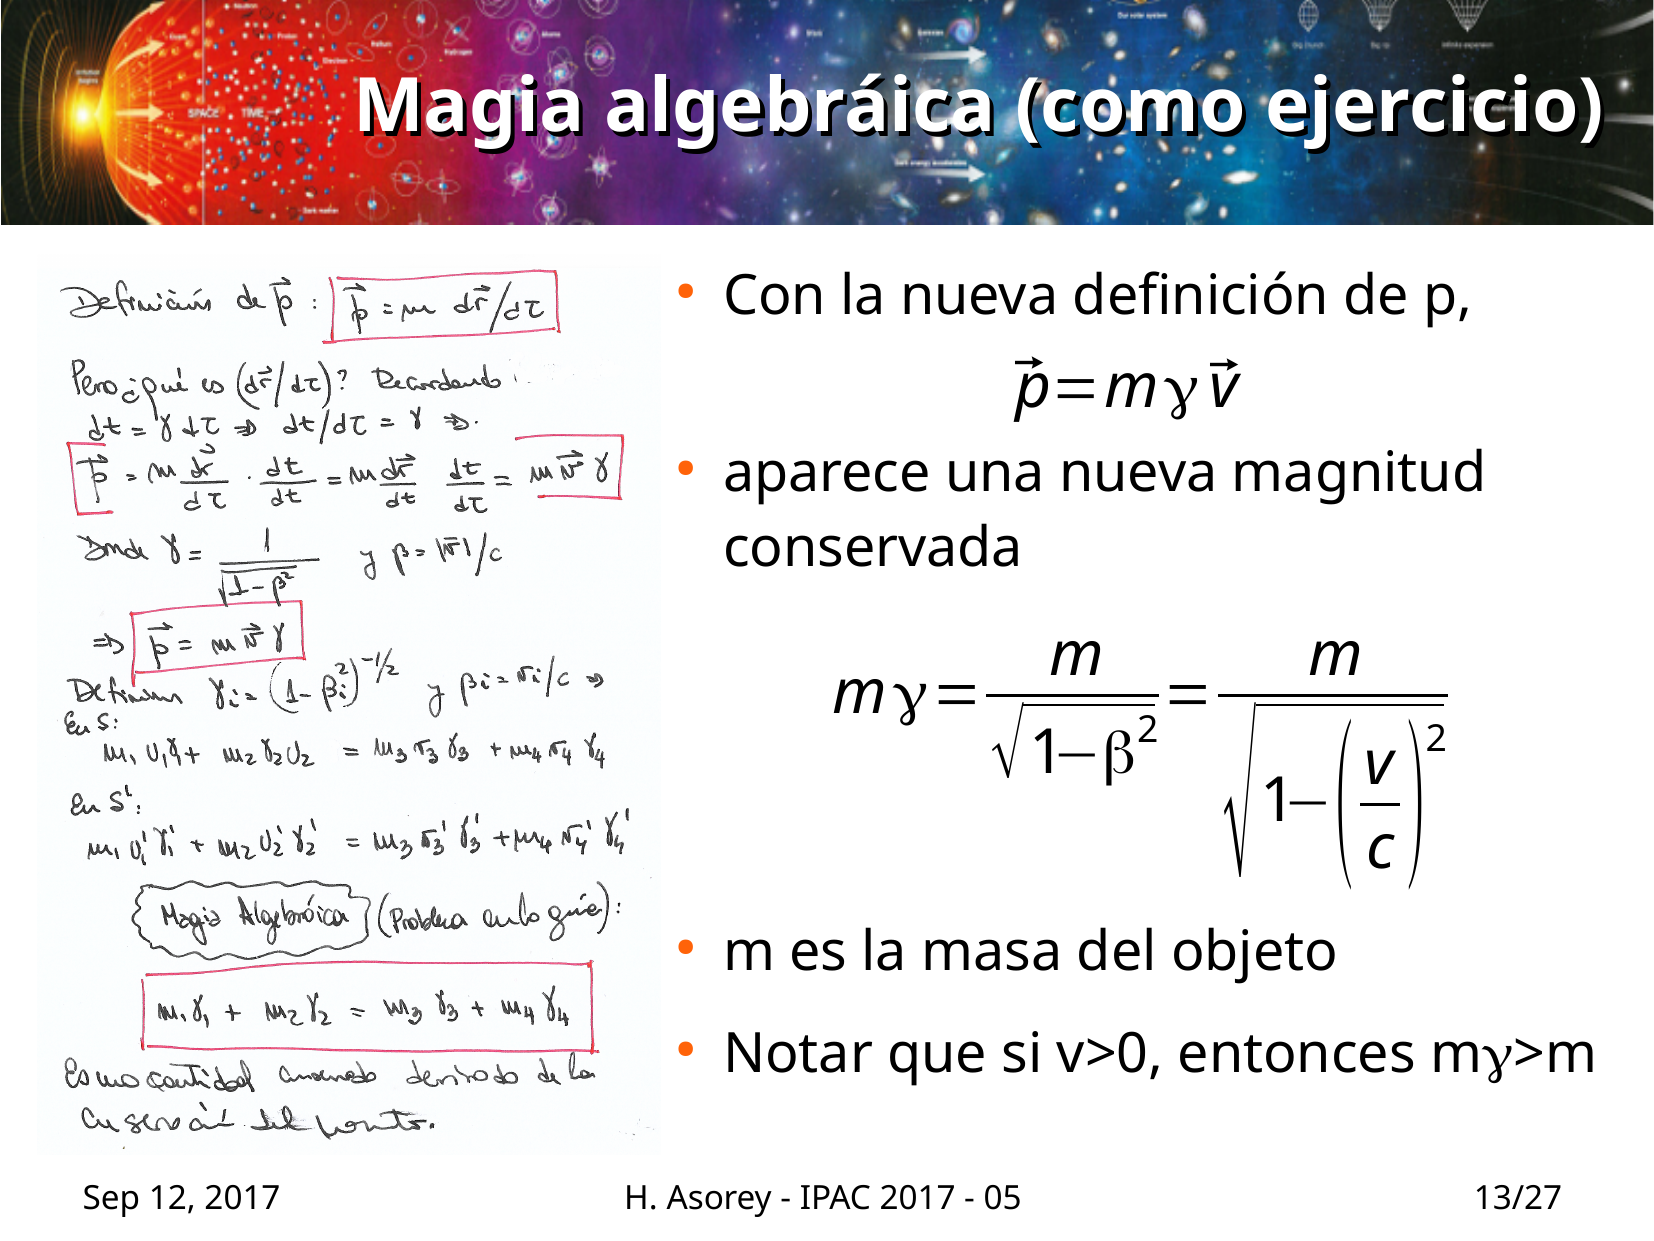

# Magia algebráica (como ejercicio)
Con la nueva definición de p,
aparece una nueva magnitud conservada
m es la masa del objeto
Notar que si v>0, entonces mg>m
Sep 12, 2017
H. Asorey - IPAC 2017 - 05
13